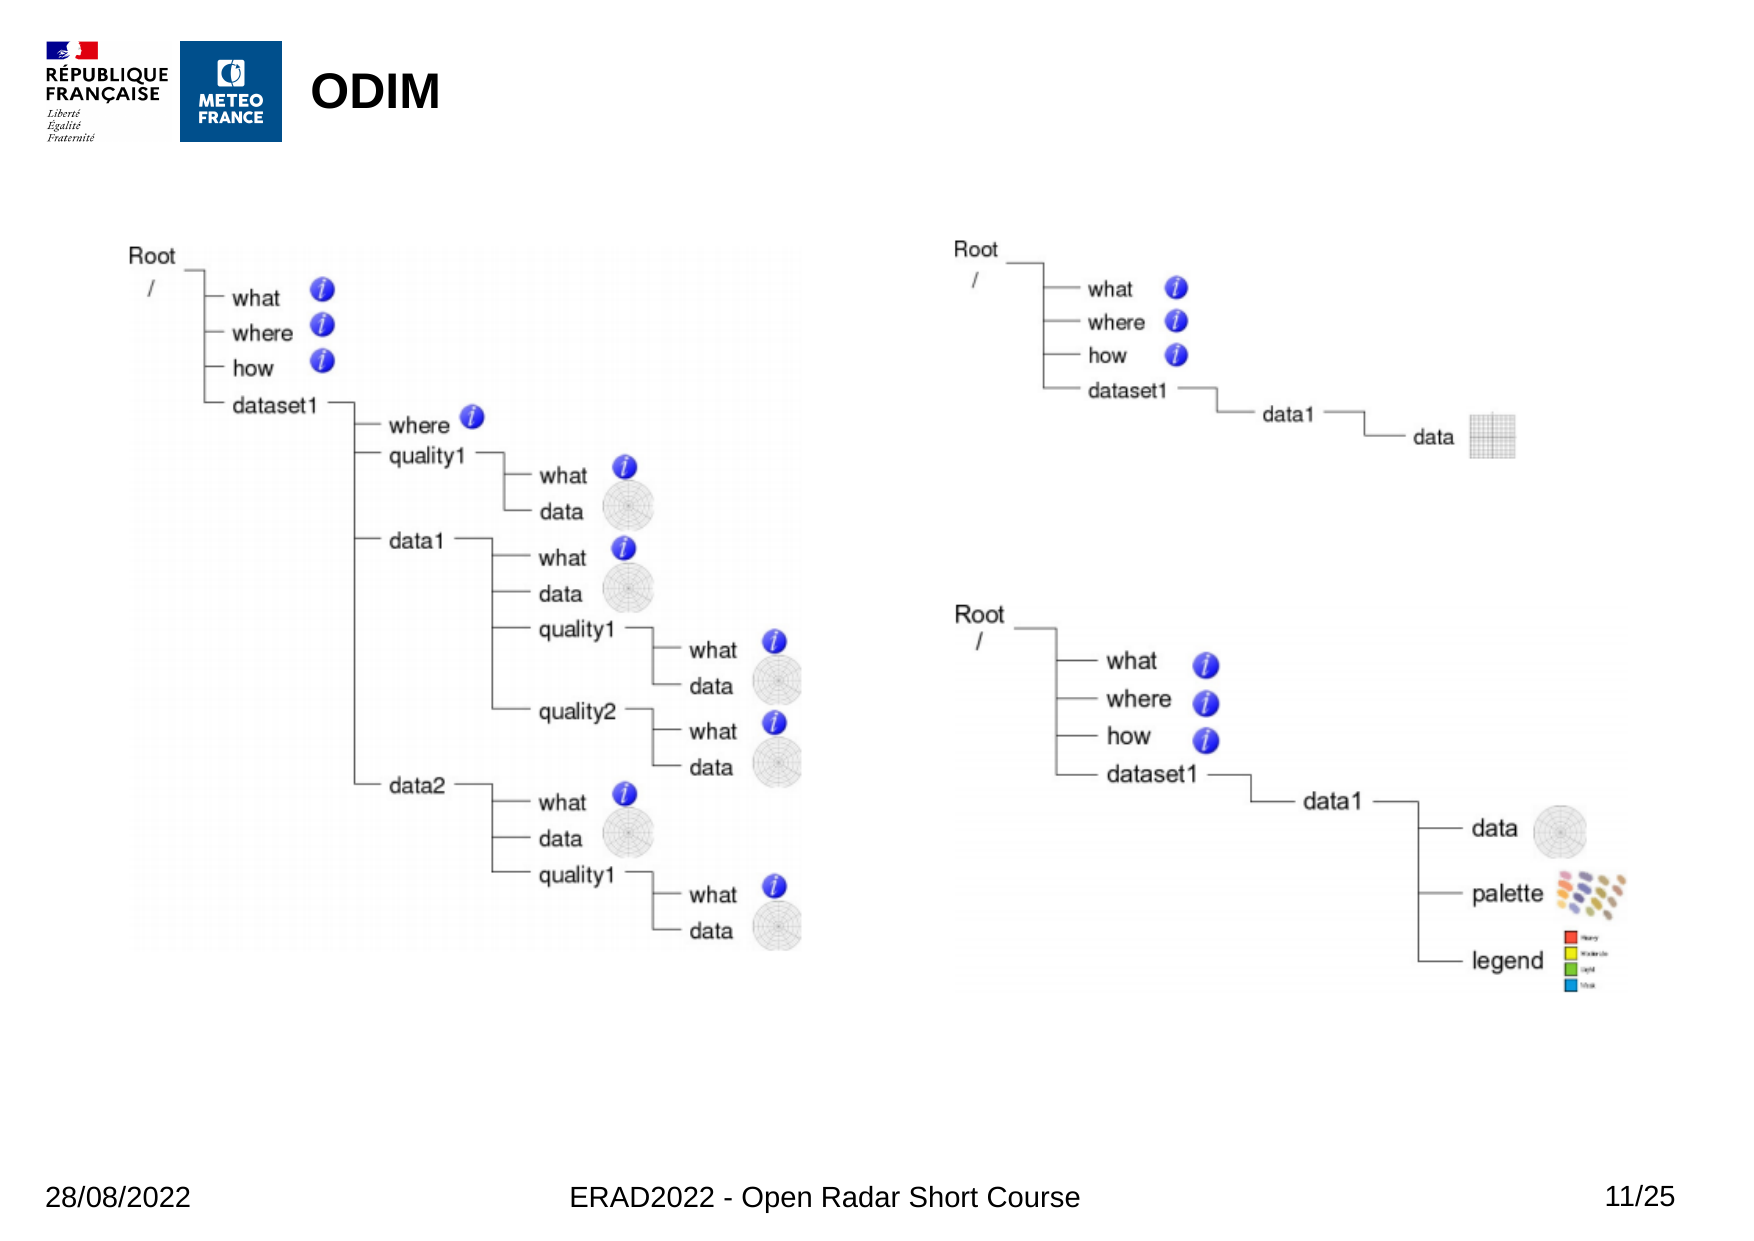

# ODIM
11
28/08/2022
ERAD2022 - Open Radar Short Course